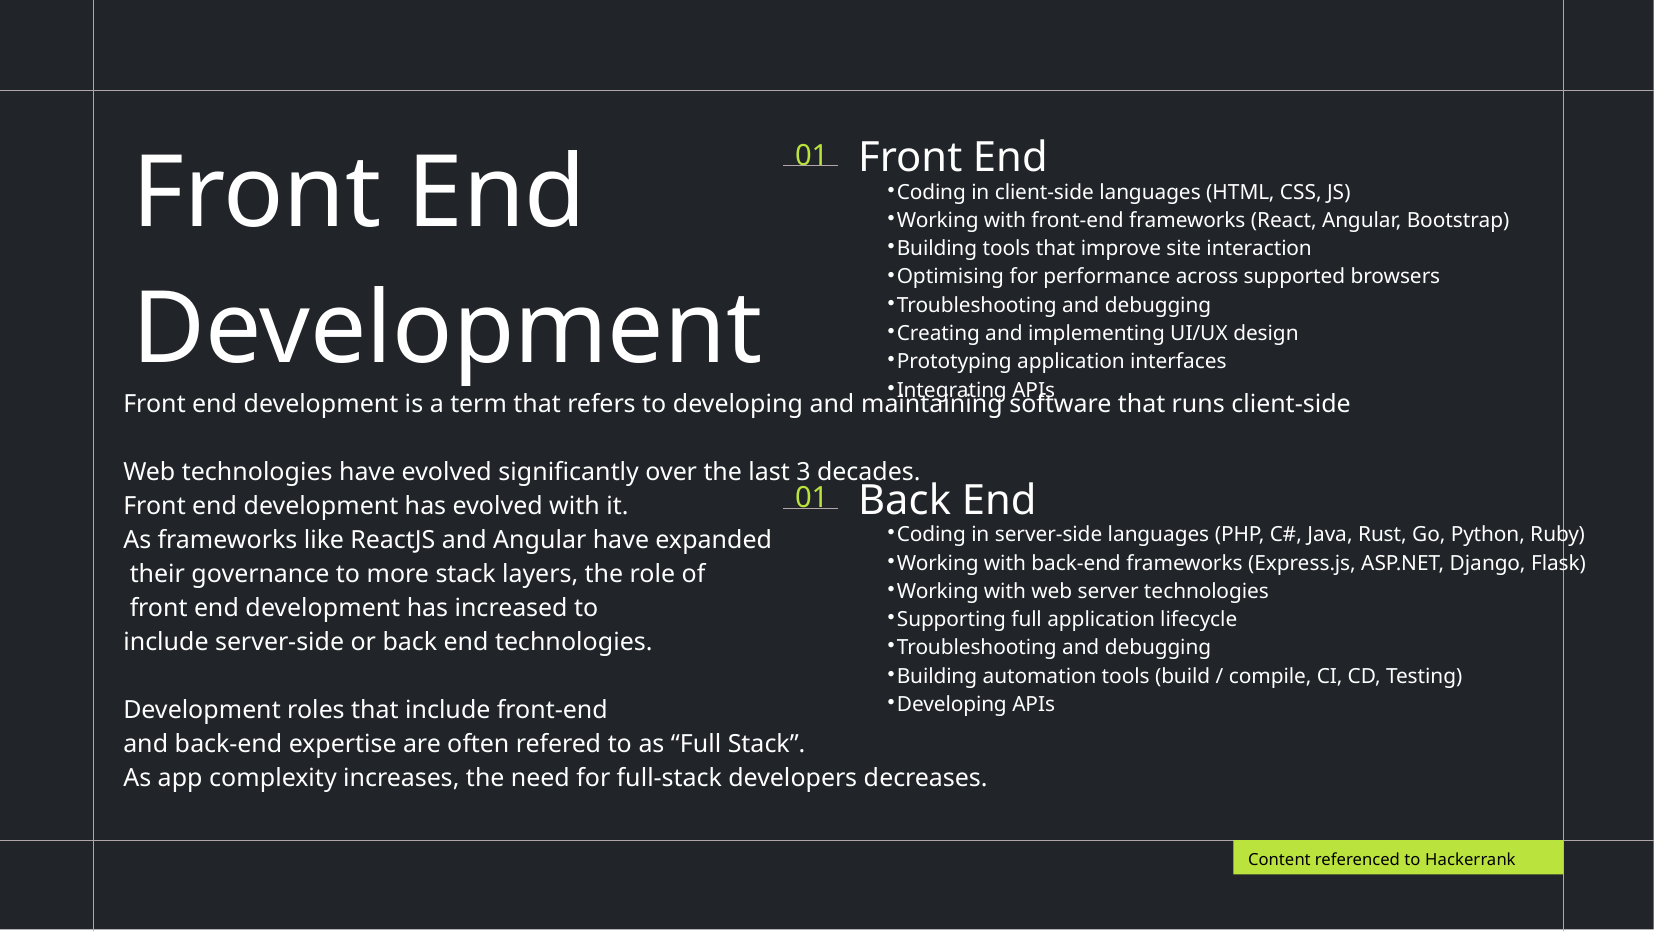

Front End
Development
Front End
01
Coding in client-side languages (HTML, CSS, JS)
Working with front-end frameworks (React, Angular, Bootstrap)
Building tools that improve site interaction
Optimising for performance across supported browsers
Troubleshooting and debugging
Creating and implementing UI/UX design
Prototyping application interfaces
Integrating APIs
Front end development is a term that refers to developing and maintaining software that runs client-side
Web technologies have evolved significantly over the last 3 decades.
Front end development has evolved with it.
As frameworks like ReactJS and Angular have expanded
 their governance to more stack layers, the role of
 front end development has increased to
include server-side or back end technologies.
Development roles that include front-end
and back-end expertise are often refered to as “Full Stack”.
As app complexity increases, the need for full-stack developers decreases.
Back End
01
Coding in server-side languages (PHP, C#, Java, Rust, Go, Python, Ruby)
Working with back-end frameworks (Express.js, ASP.NET, Django, Flask)
Working with web server technologies
Supporting full application lifecycle
Troubleshooting and debugging
Building automation tools (build / compile, CI, CD, Testing)
Developing APIs
Content referenced to Hackerrank